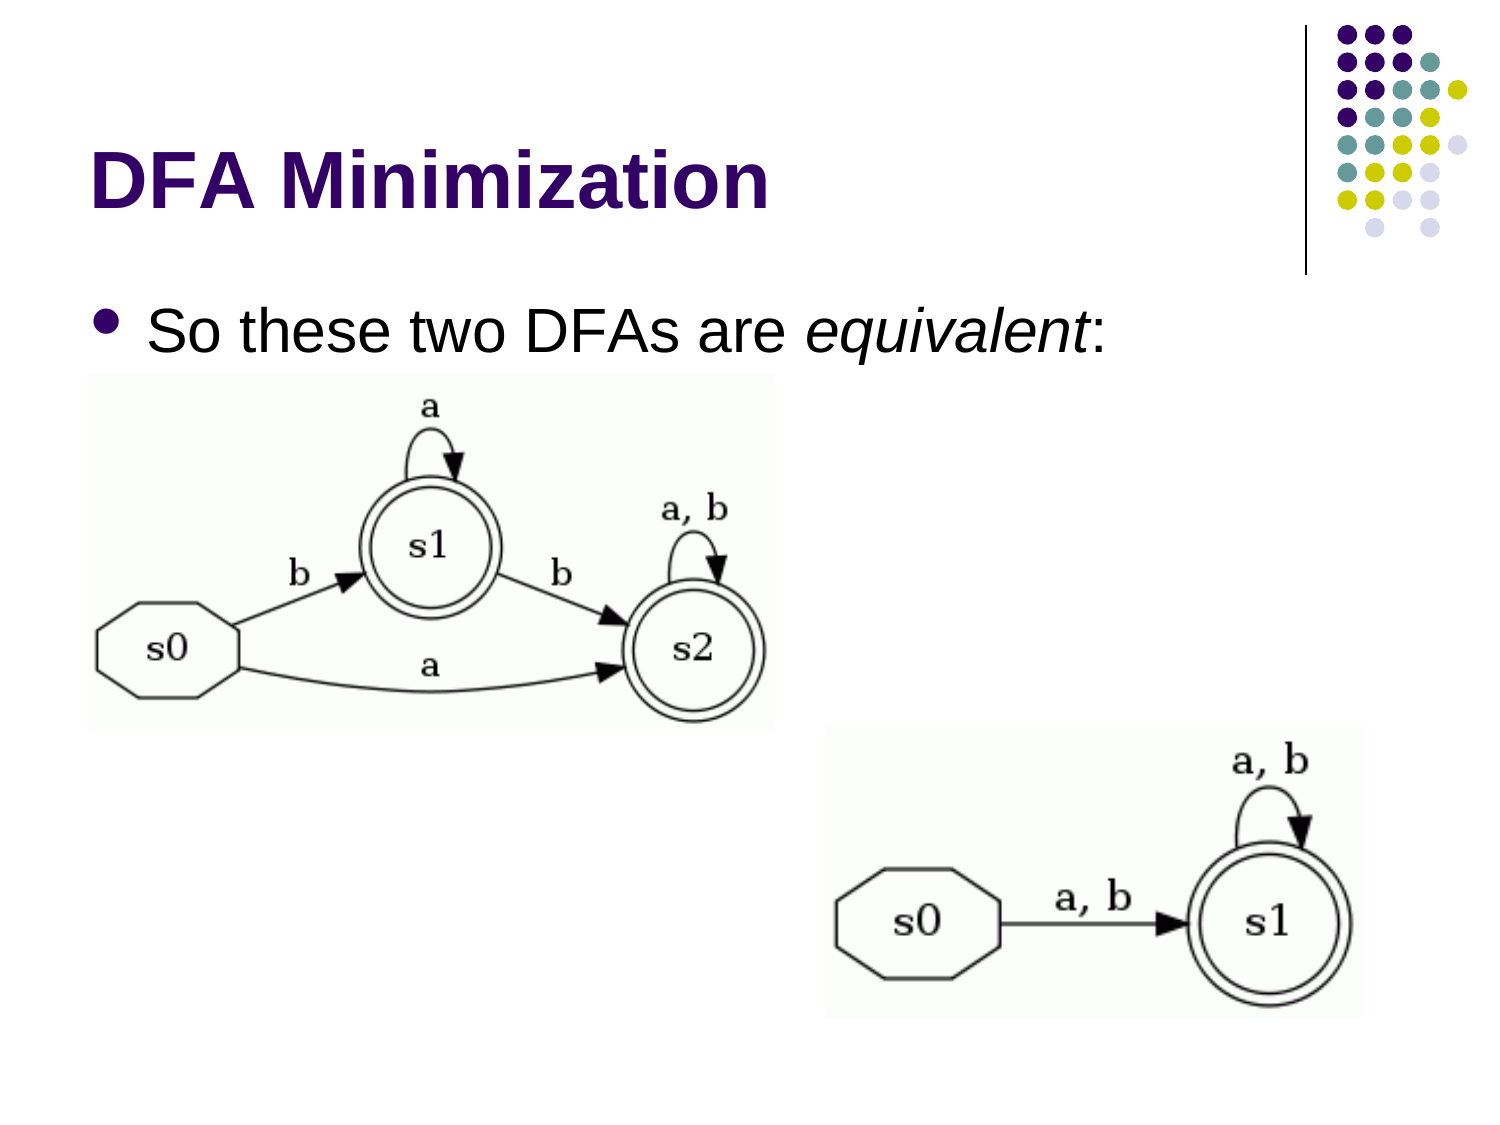

# DFA Minimization
So these two DFAs are equivalent: